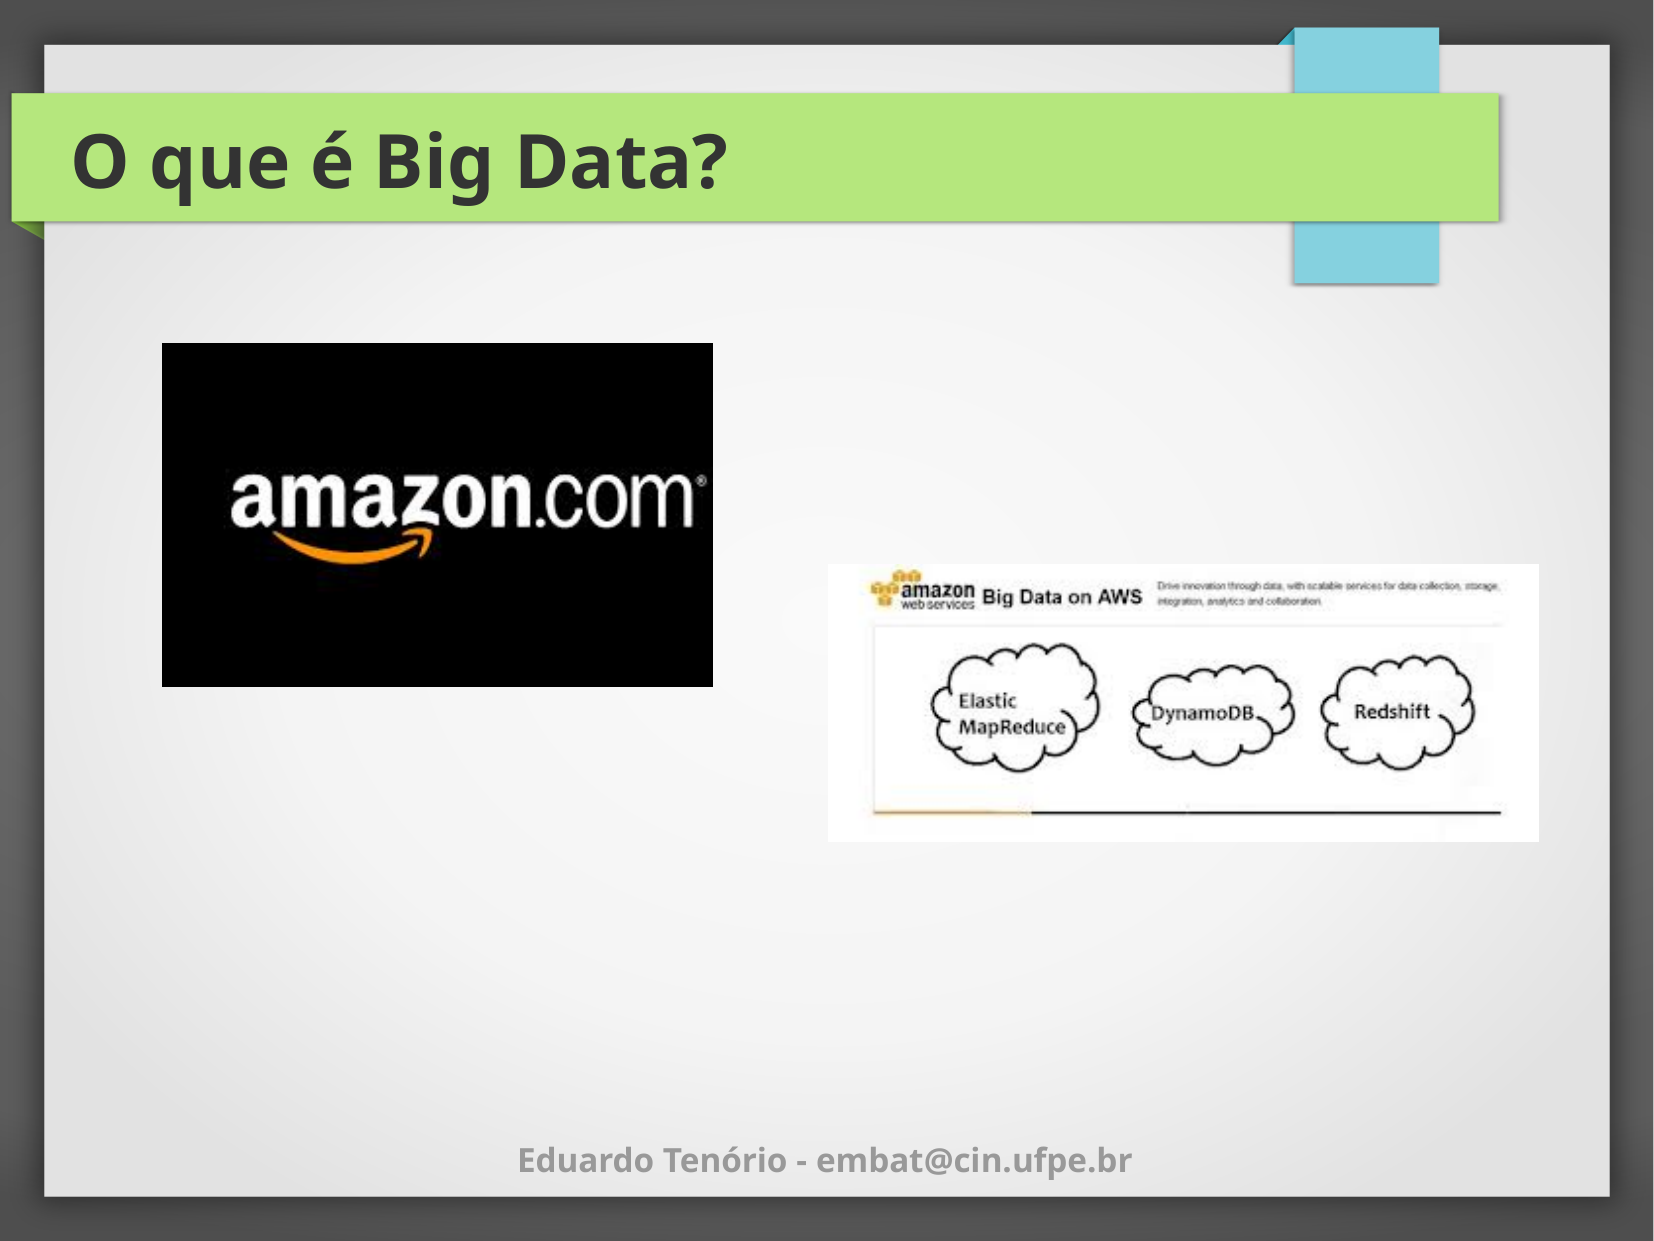

# O que é Big Data?
Eduardo Tenório - embat@cin.ufpe.br